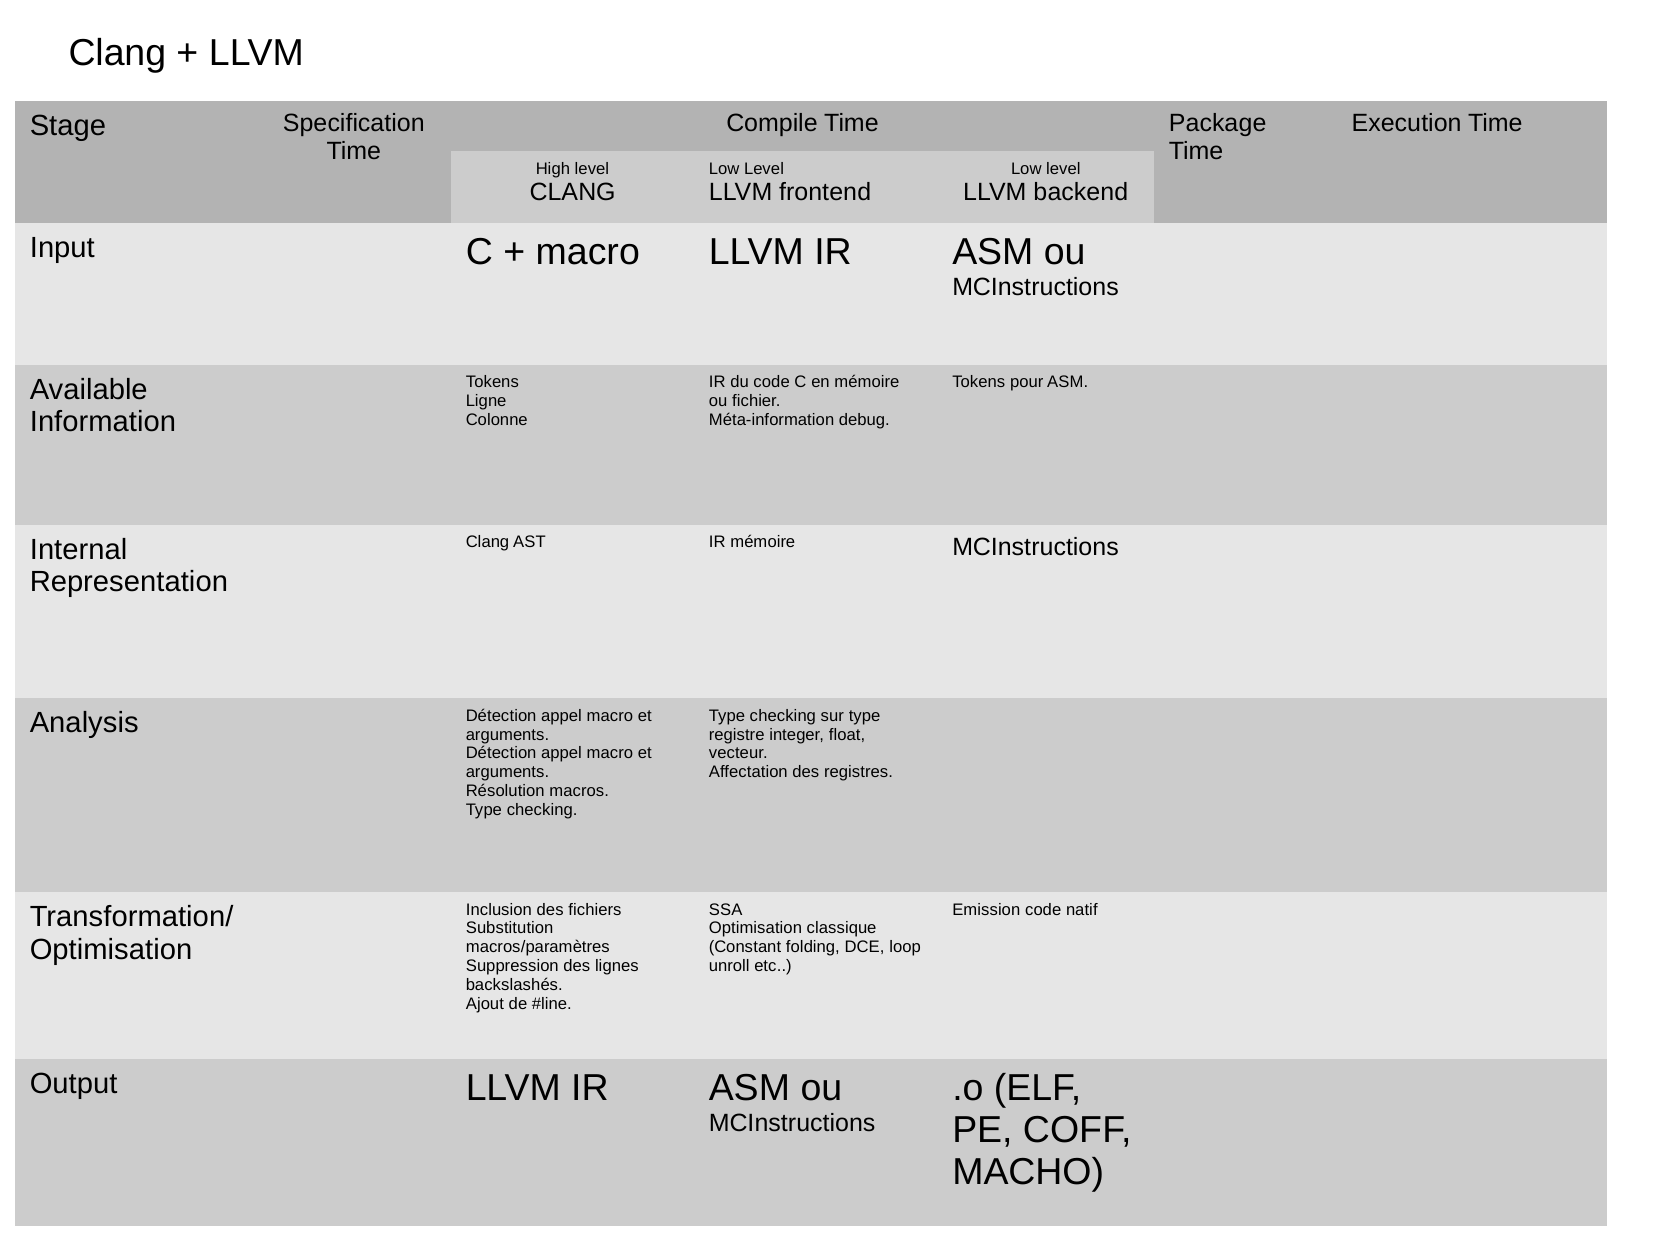

Clang + LLVM
| Stage | Specification Time | Compile Time | | | Package Time | Execution Time |
| --- | --- | --- | --- | --- | --- | --- |
| | | High level CLANG | Low Level LLVM frontend | Low level LLVM backend | | |
| Input | | C + macro | LLVM IR | ASM ou MCInstructions | | |
| Available Information | | Tokens Ligne Colonne | IR du code C en mémoire ou fichier. Méta-information debug. | Tokens pour ASM. | | |
| Internal Representation | | Clang AST | IR mémoire | MCInstructions | | |
| Analysis | | Détection appel macro et arguments. Détection appel macro et arguments. Résolution macros. Type checking. | Type checking sur type registre integer, float, vecteur. Affectation des registres. | | | |
| Transformation/ Optimisation | | Inclusion des fichiers Substitution macros/paramètres Suppression des lignes backslashés. Ajout de #line. | SSA Optimisation classique (Constant folding, DCE, loop unroll etc..) | Emission code natif | | |
| Output | | LLVM IR | ASM ou MCInstructions | .o (ELF, PE, COFF, MACHO) | | |